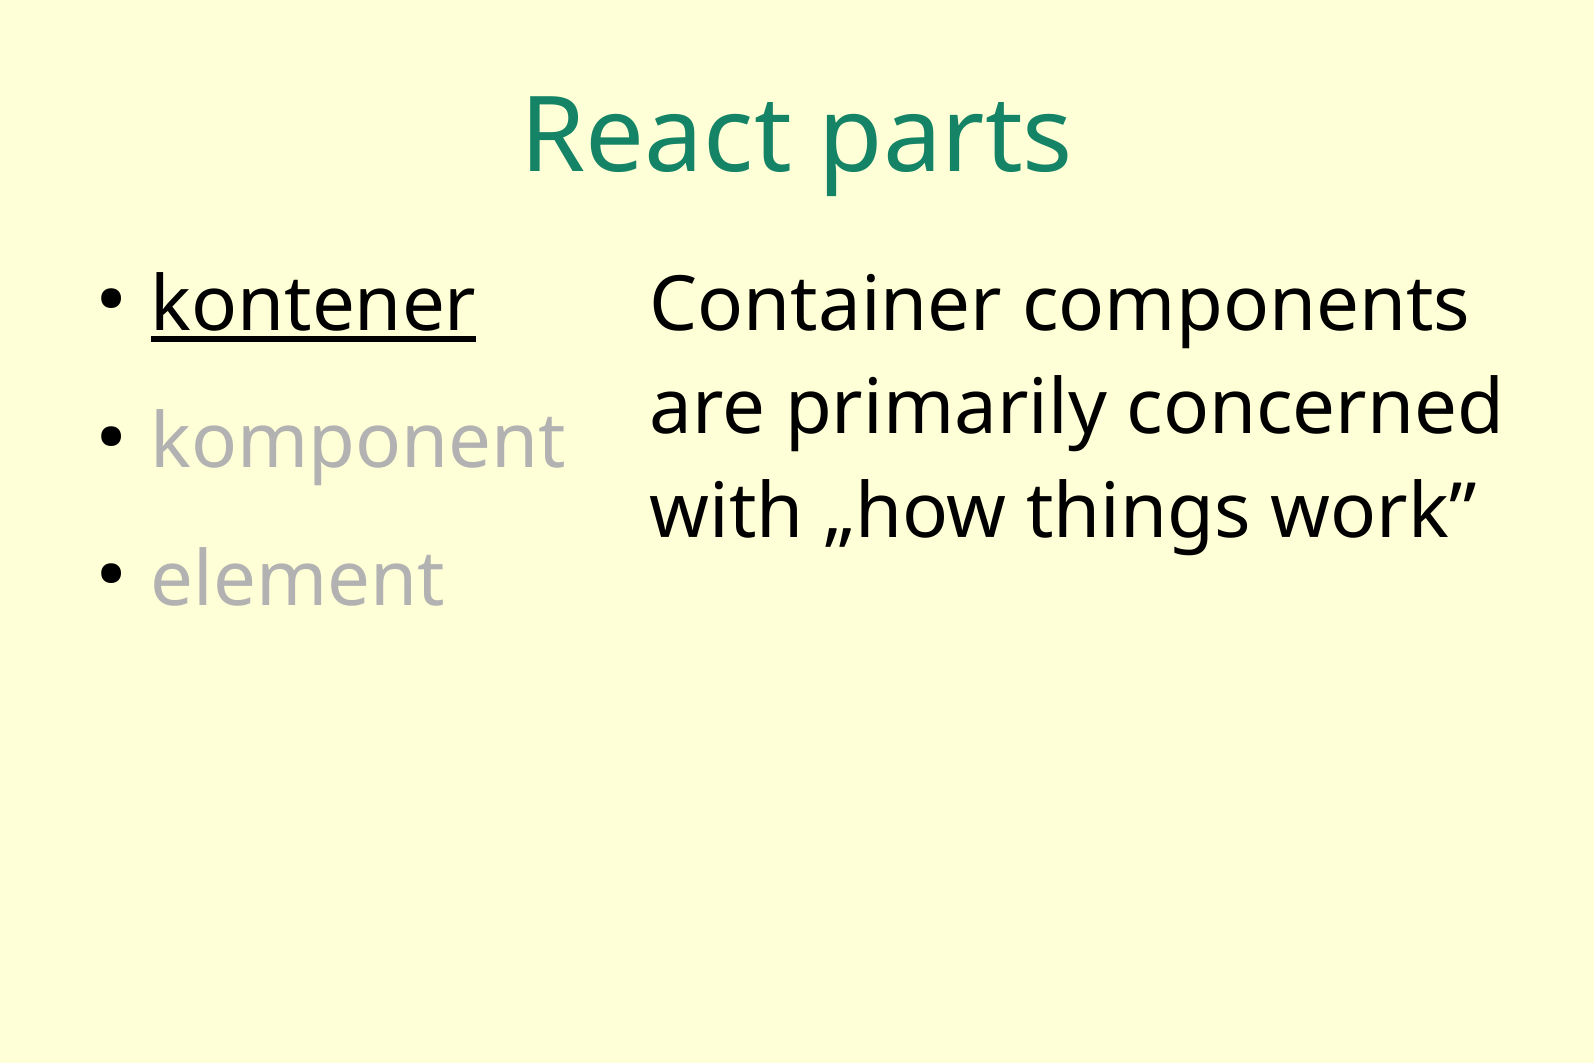

# React parts
kontener
komponent
element
Container components are primarily concerned with „how things work”